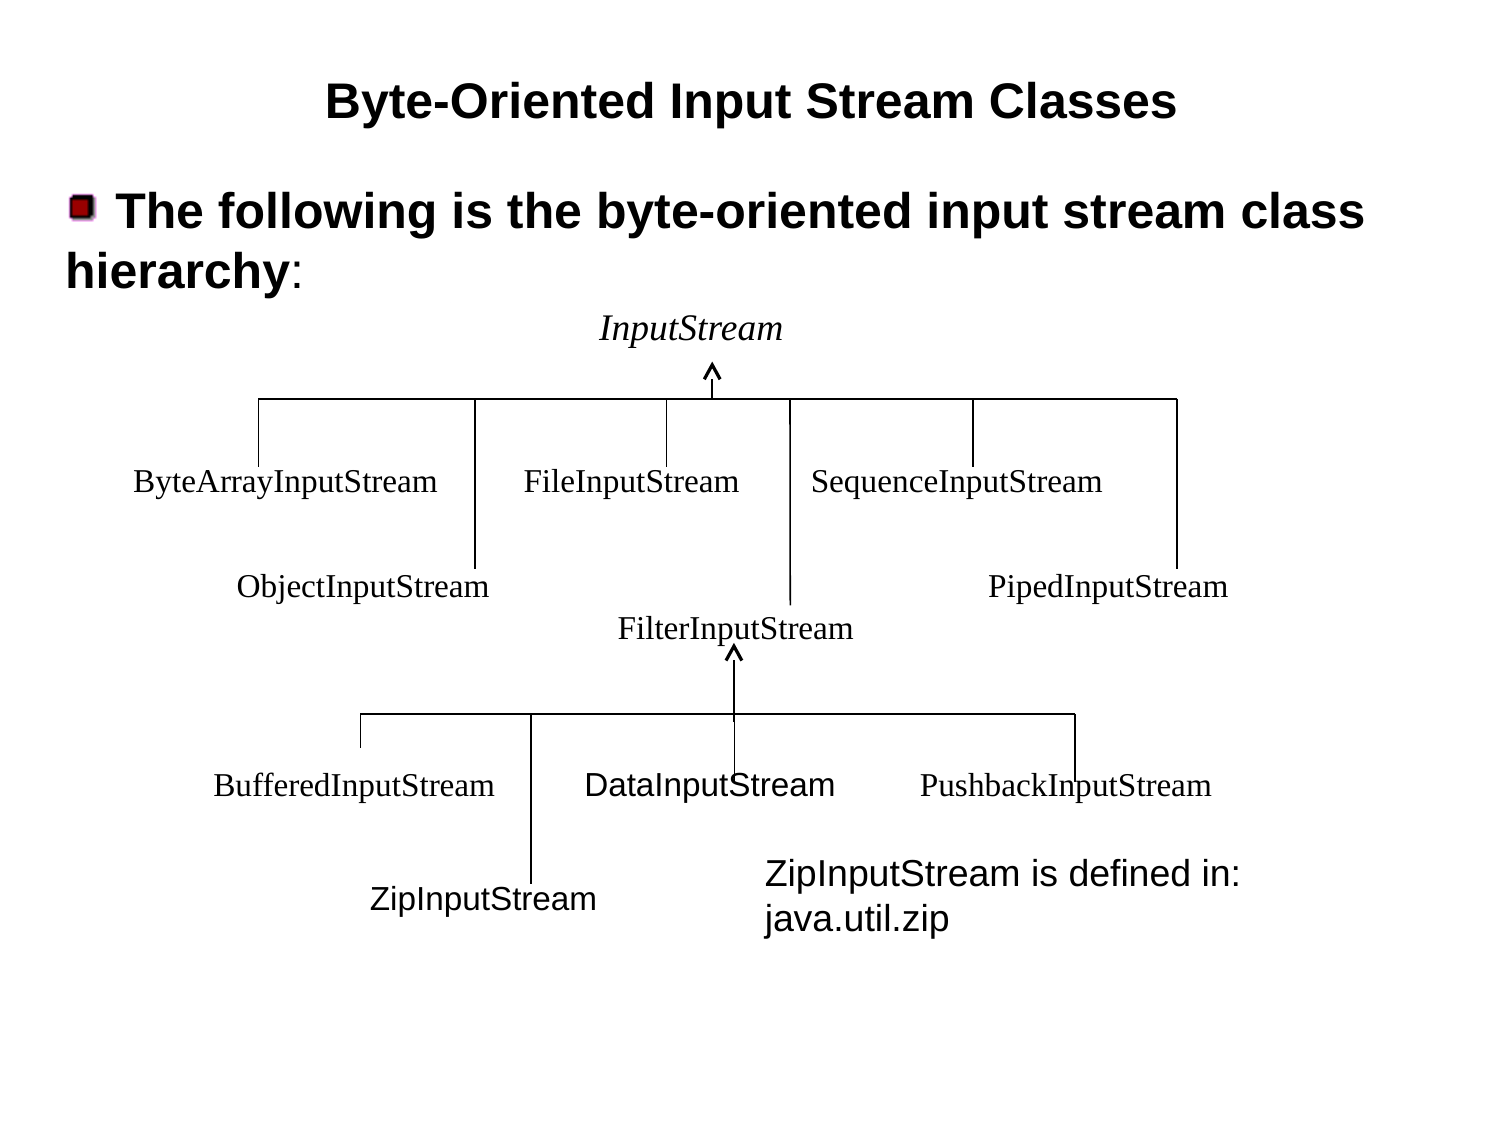

Byte-Oriented Input Stream Classes
 The following is the byte-oriented input stream class hierarchy:
InputStream
ByteArrayInputStream
FileInputStream
SequenceInputStream
ObjectInputStream
PipedInputStream
FilterInputStream
BufferedInputStream
DataInputStream
PushbackInputStream
ZipInputStream is defined in: java.util.zip
ZipInputStream